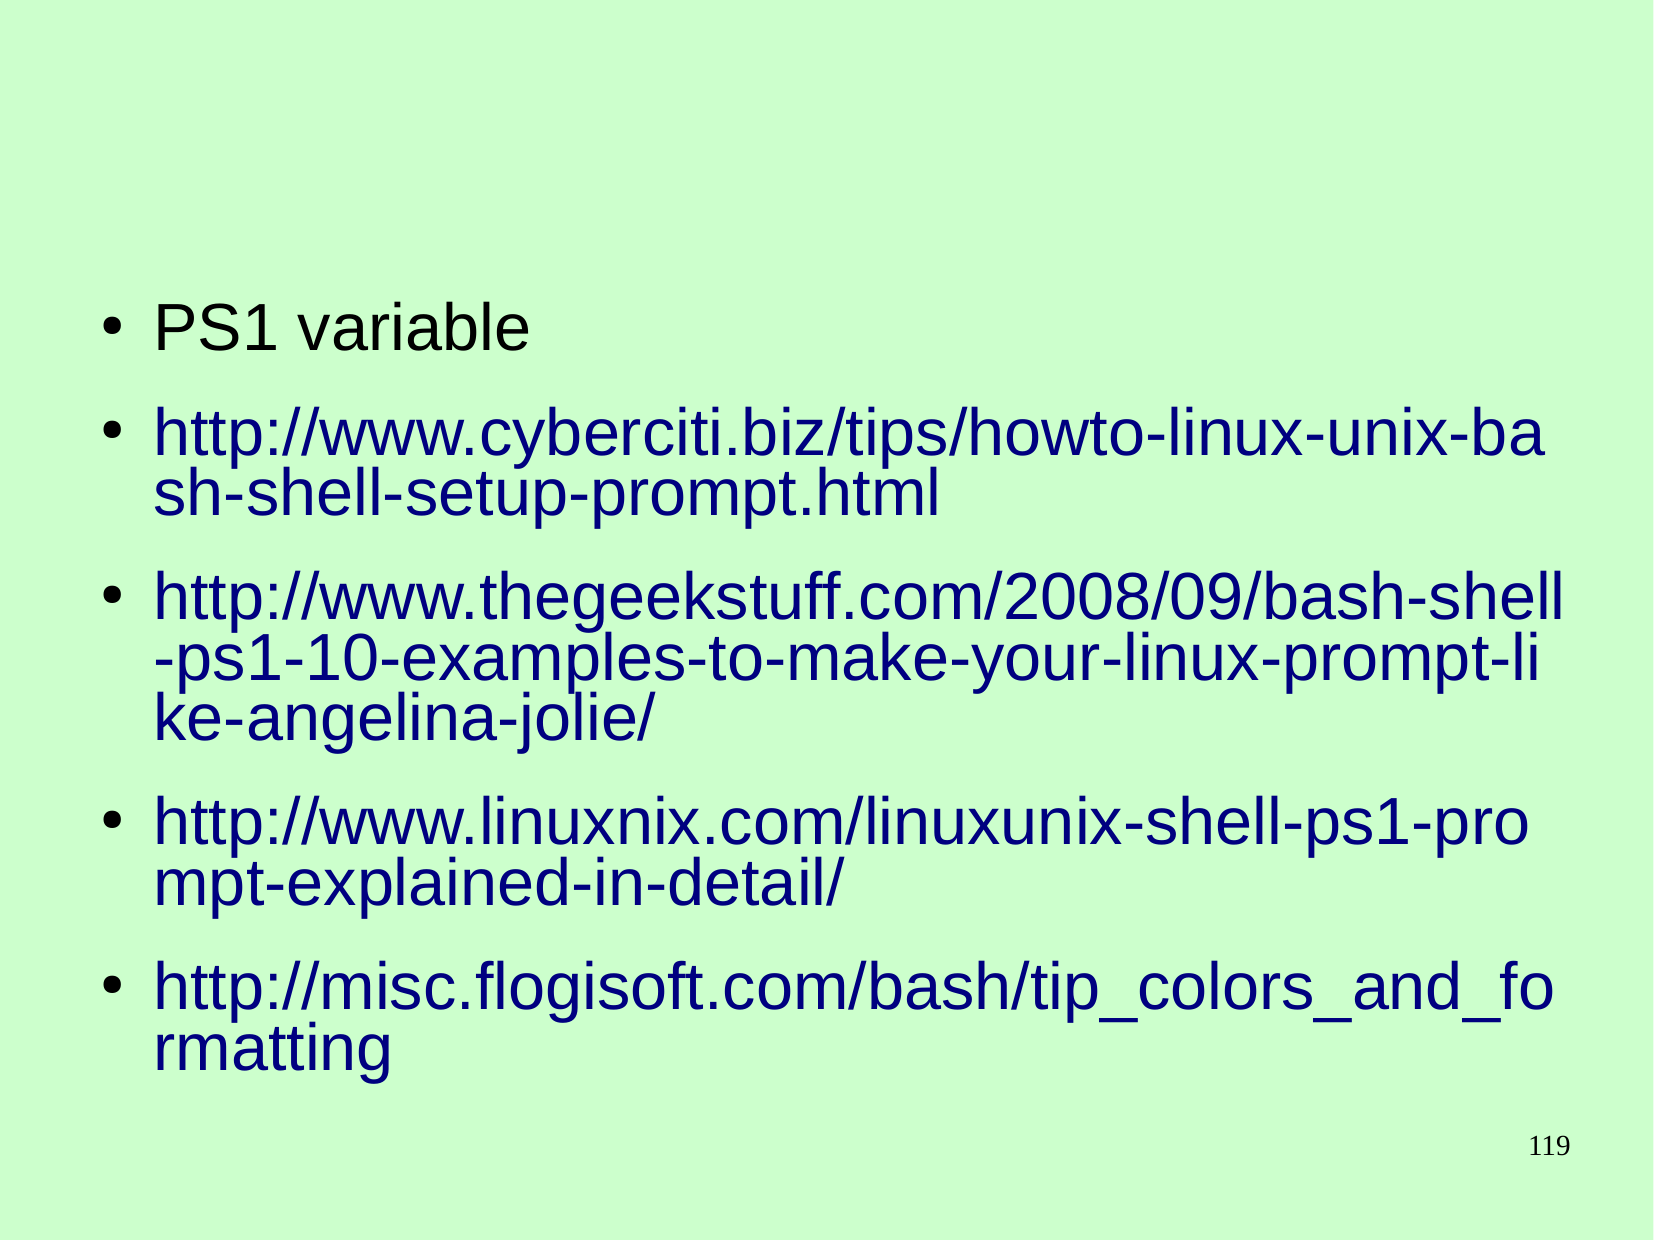

#
PS1 variable
http://www.cyberciti.biz/tips/howto-linux-unix-bash-shell-setup-prompt.html
http://www.thegeekstuff.com/2008/09/bash-shell-ps1-10-examples-to-make-your-linux-prompt-like-angelina-jolie/
http://www.linuxnix.com/linuxunix-shell-ps1-prompt-explained-in-detail/
http://misc.flogisoft.com/bash/tip_colors_and_formatting
119